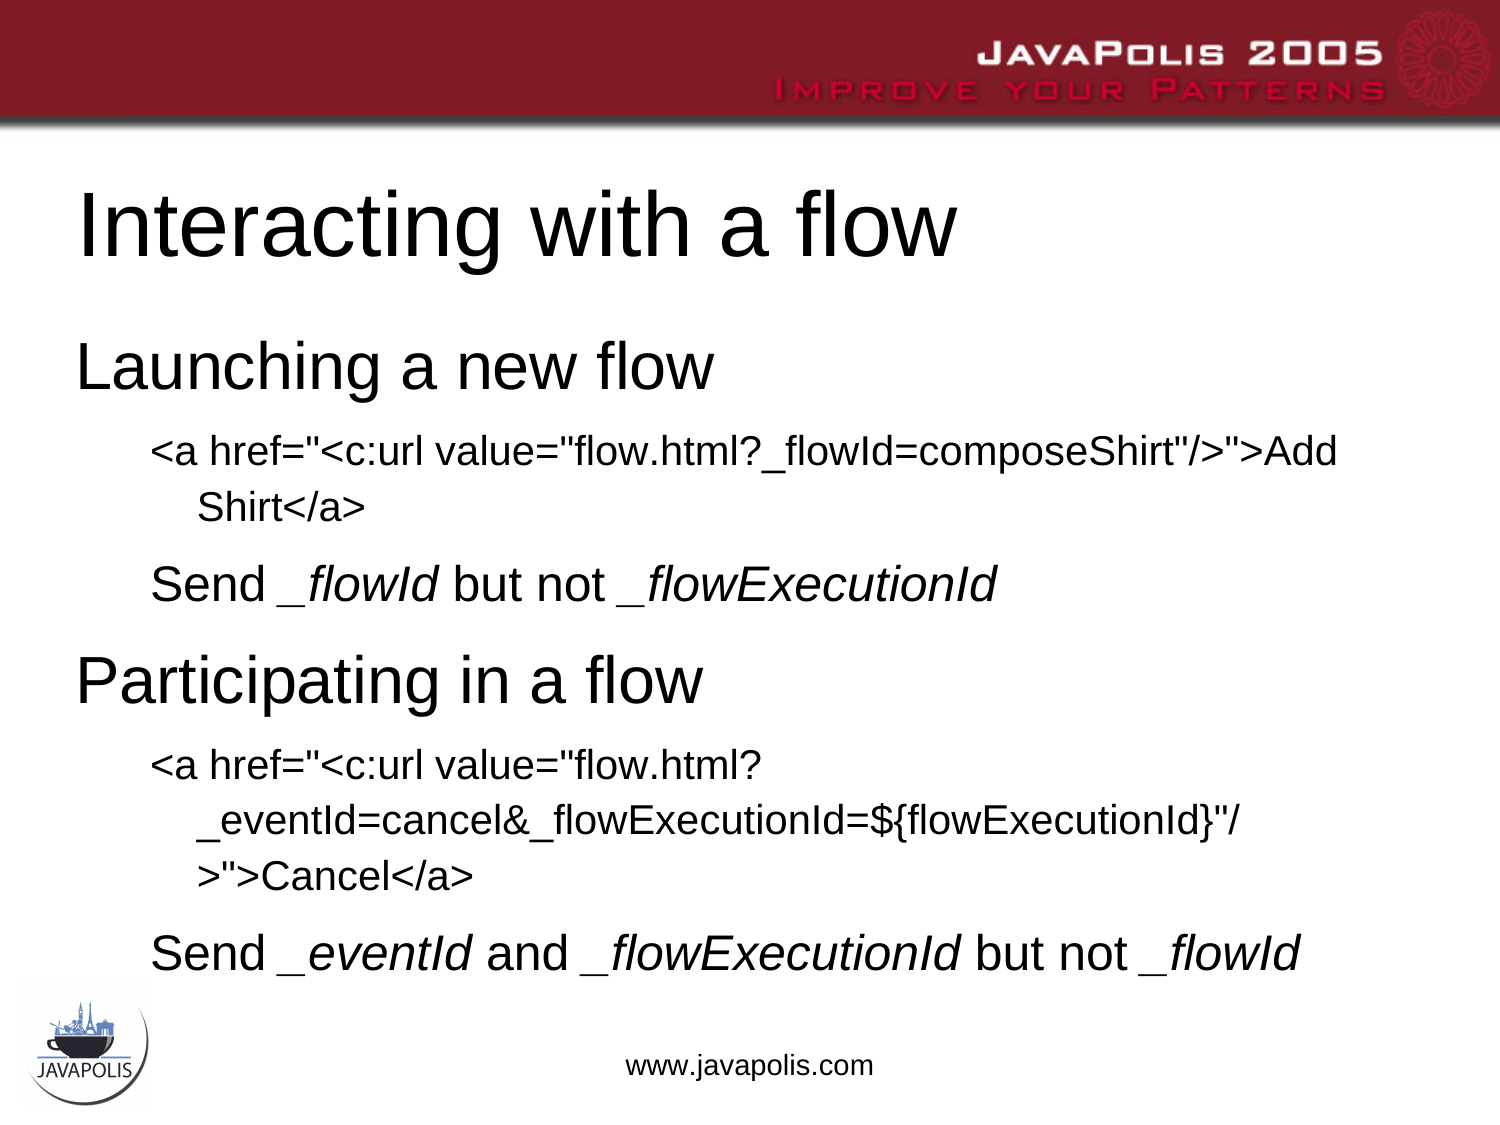

# Interacting with a flow
Launching a new flow
<a href="<c:url value="flow.html?_flowId=composeShirt"/>">Add Shirt</a>
Send _flowId but not _flowExecutionId
Participating in a flow
<a href="<c:url value="flow.html?_eventId=cancel&_flowExecutionId=${flowExecutionId}"/>">Cancel</a>
Send _eventId and _flowExecutionId but not _flowId